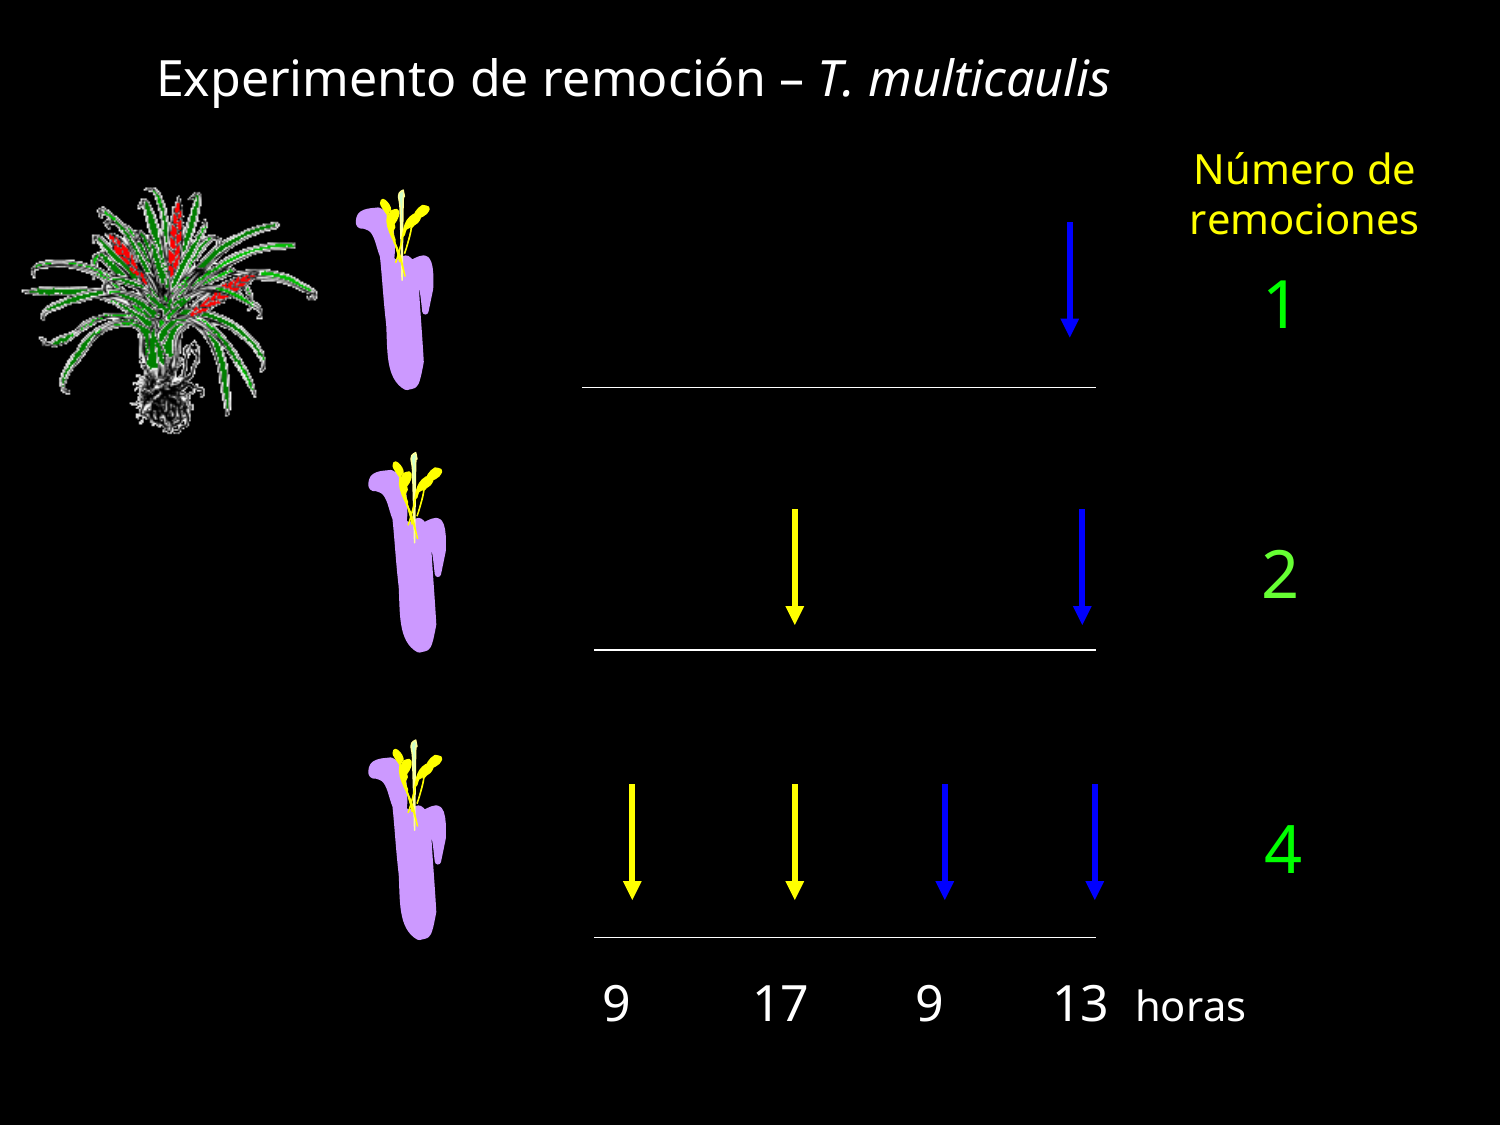

Experimento de remoción – T. multicaulis
Número de remociones
1
2
4
9	17	 9	13 horas